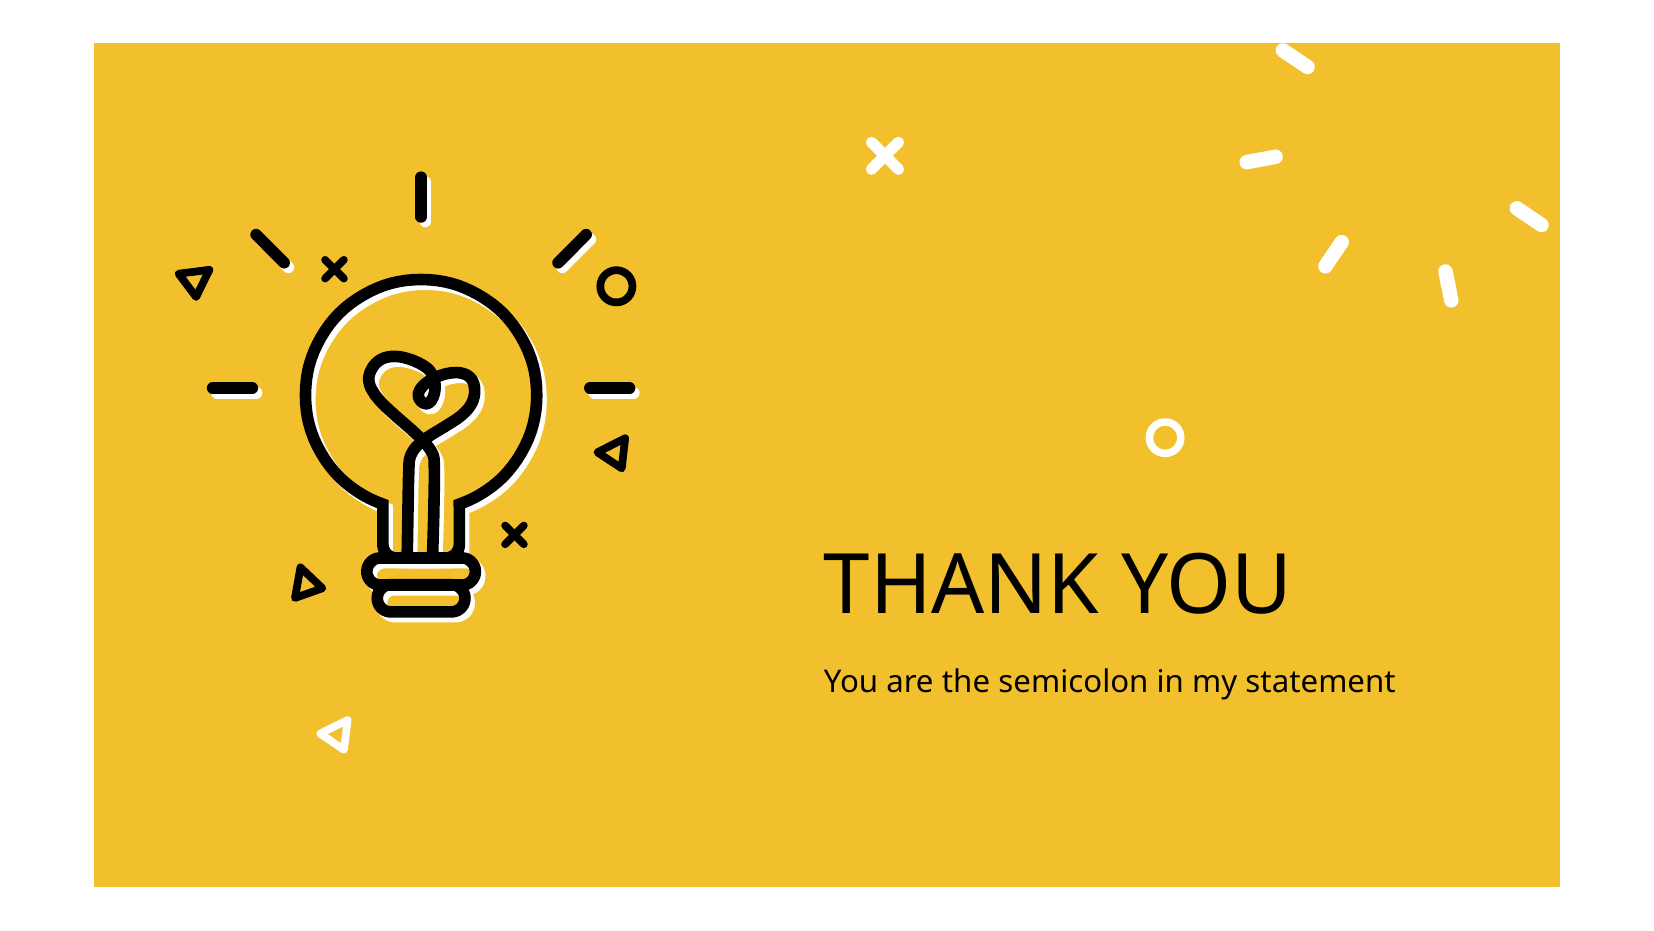

# THANK YOU
You are the semicolon in my statement